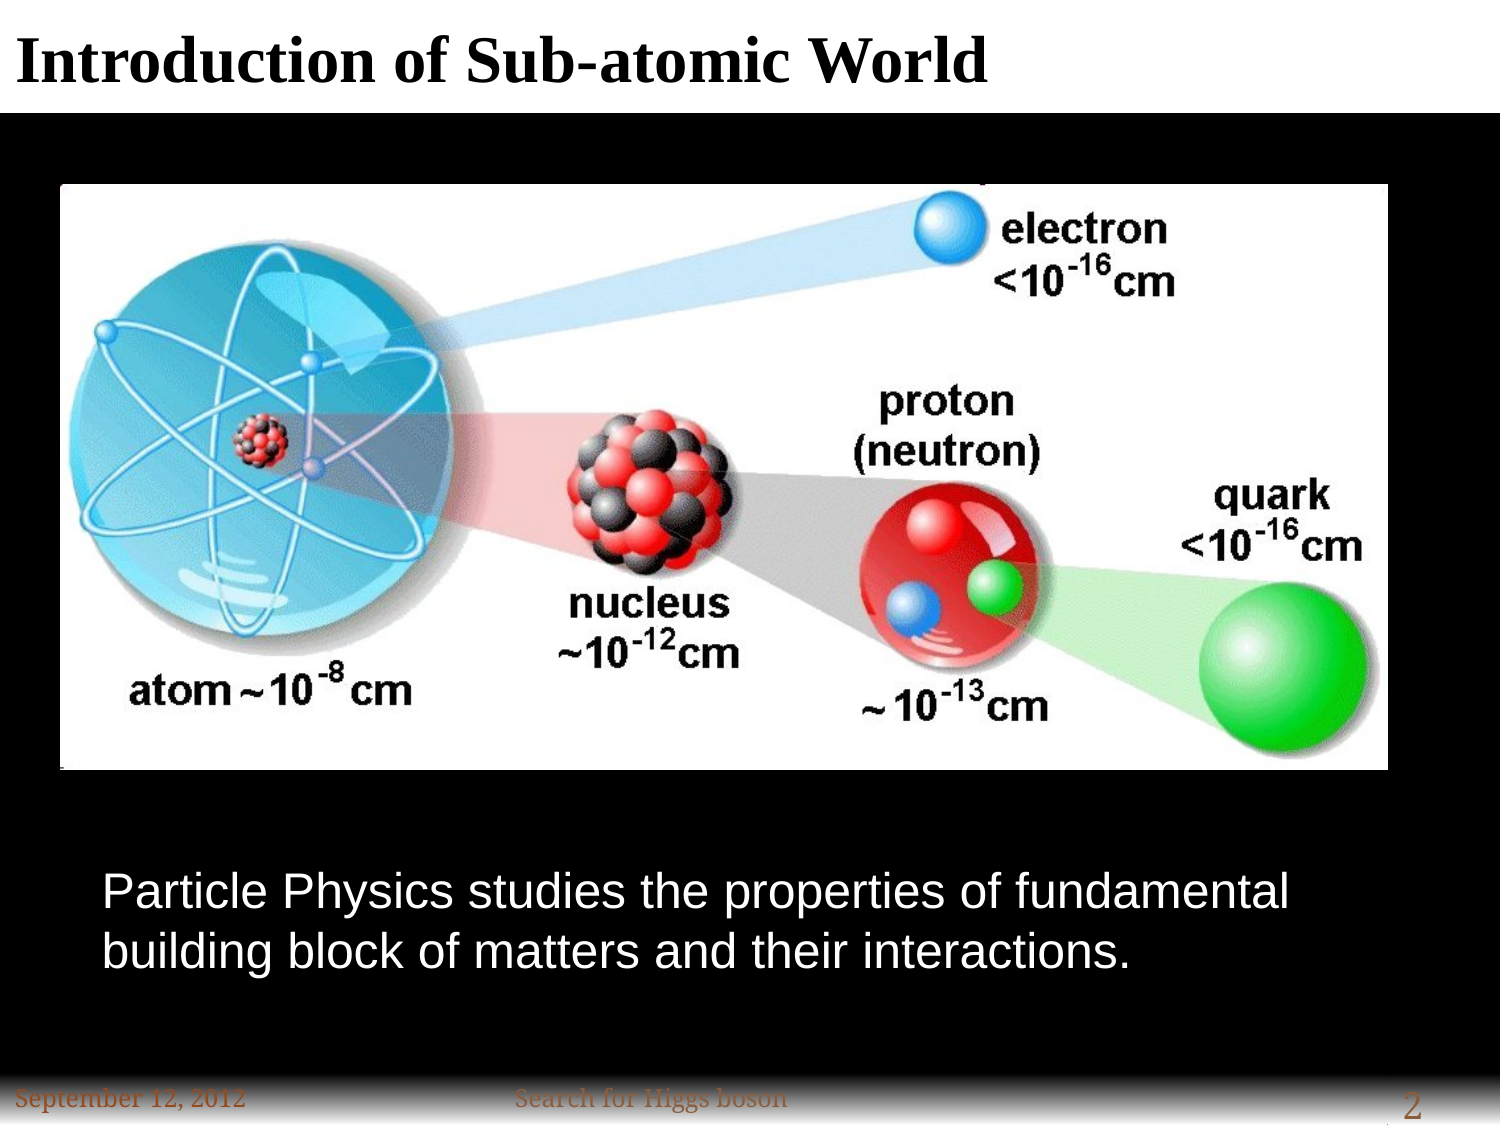

# Introduction of Sub-atomic World
Particle Physics studies the properties of fundamental building block of matters and their interactions.
September 12, 2012
Search for Higgs boson